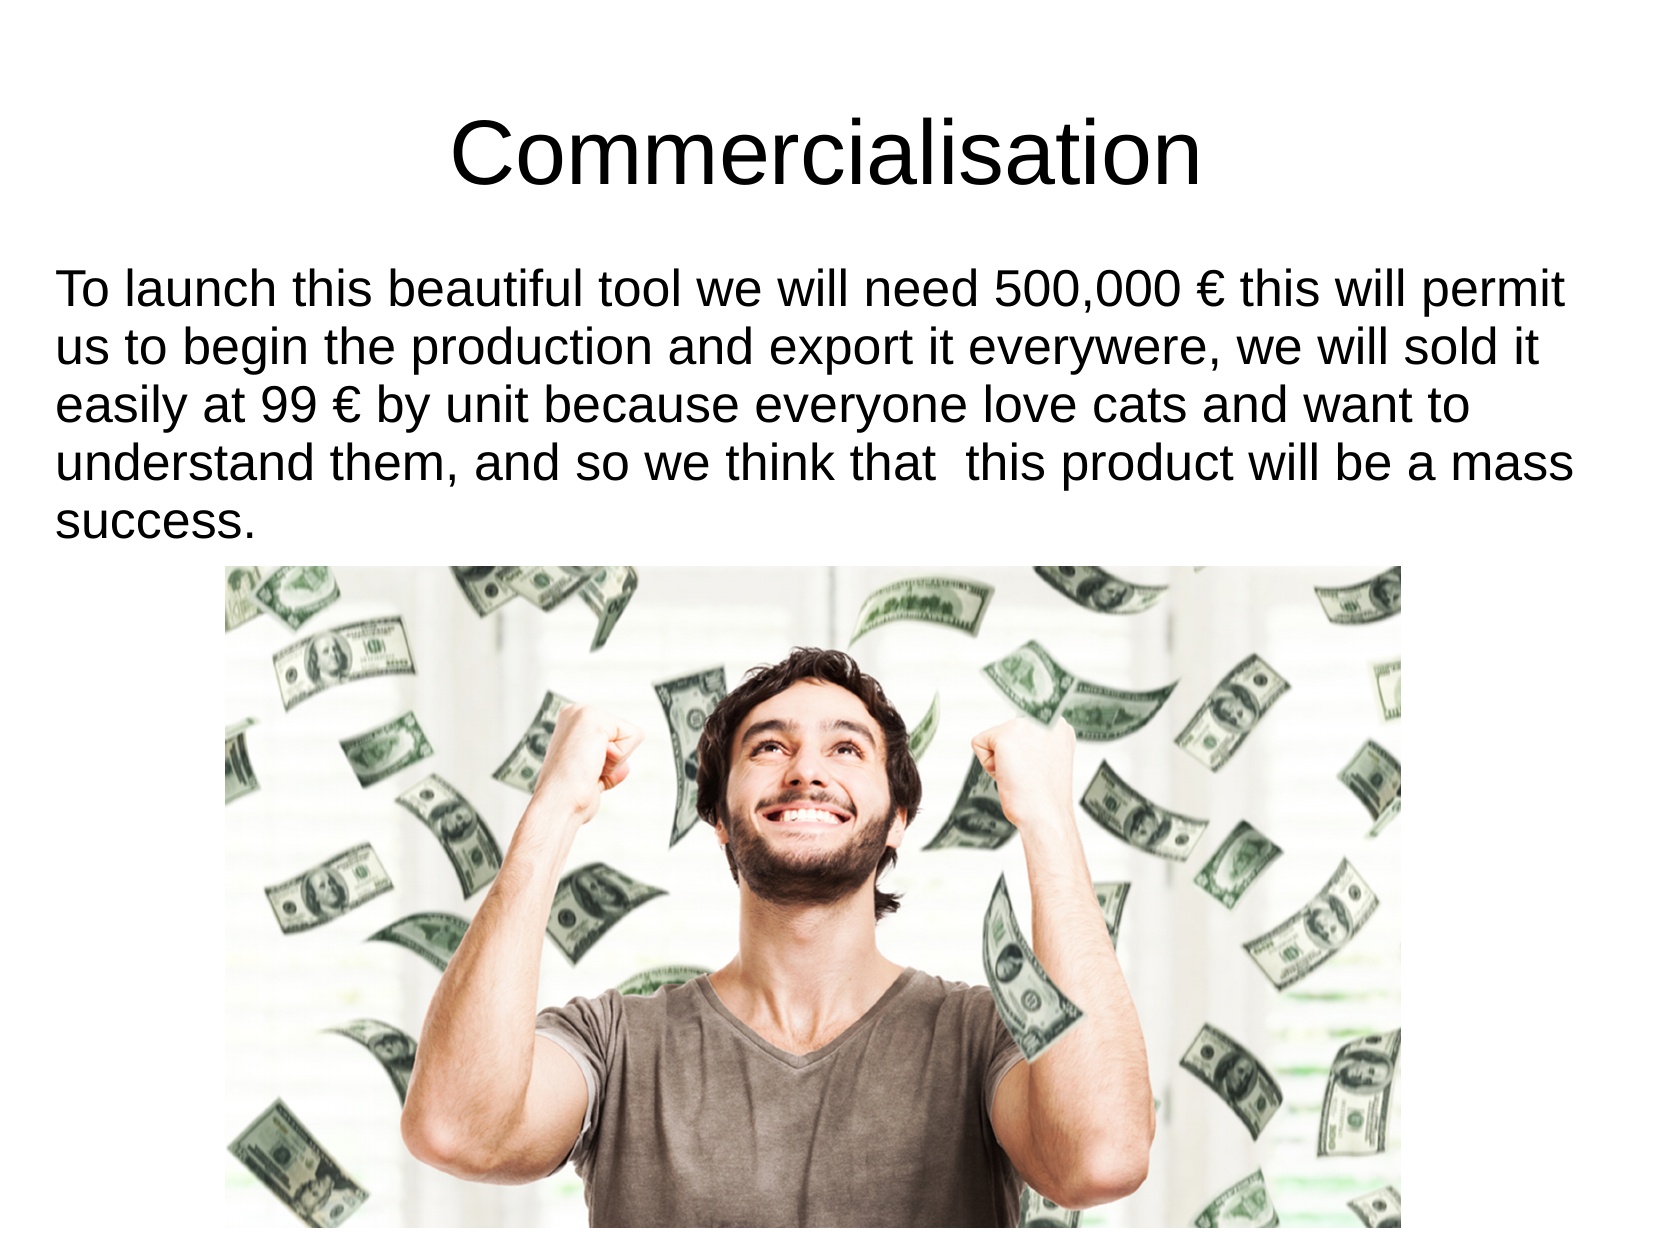

# Commercialisation
To launch this beautiful tool we will need 500,000 € this will permit us to begin the production and export it everywere, we will sold it easily at 99 € by unit because everyone love cats and want to understand them, and so we think that this product will be a mass success.